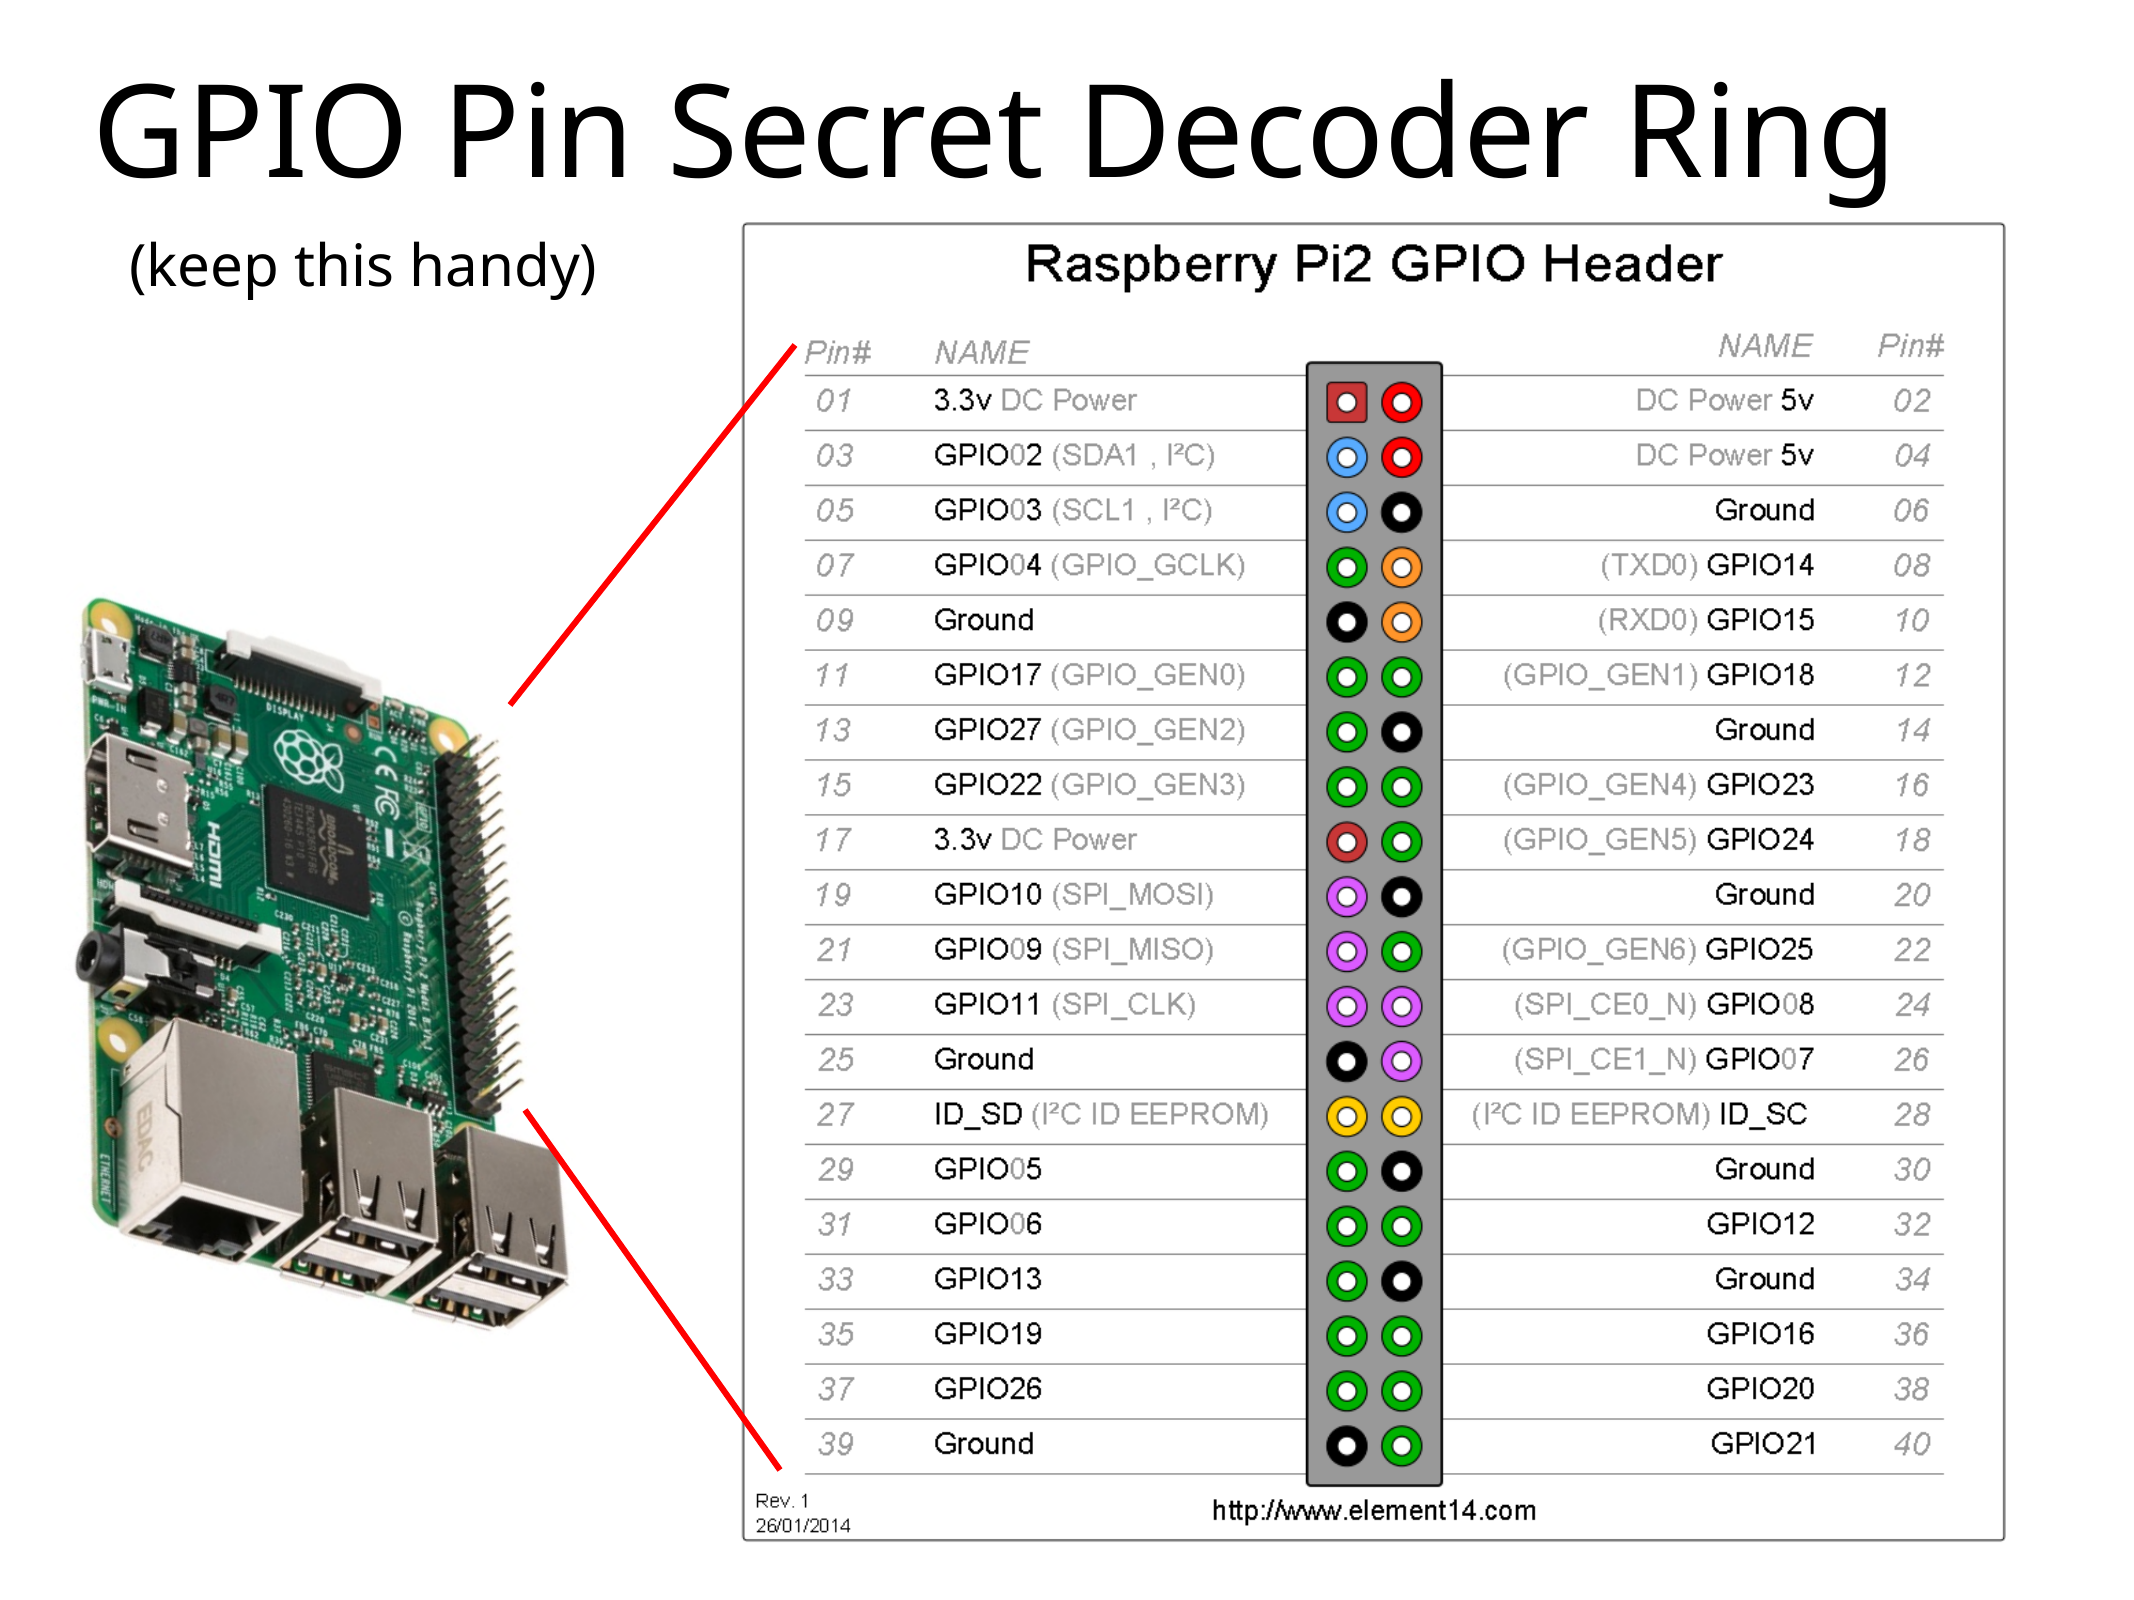

# GPIO Pin Secret Decoder Ring
(keep this handy)